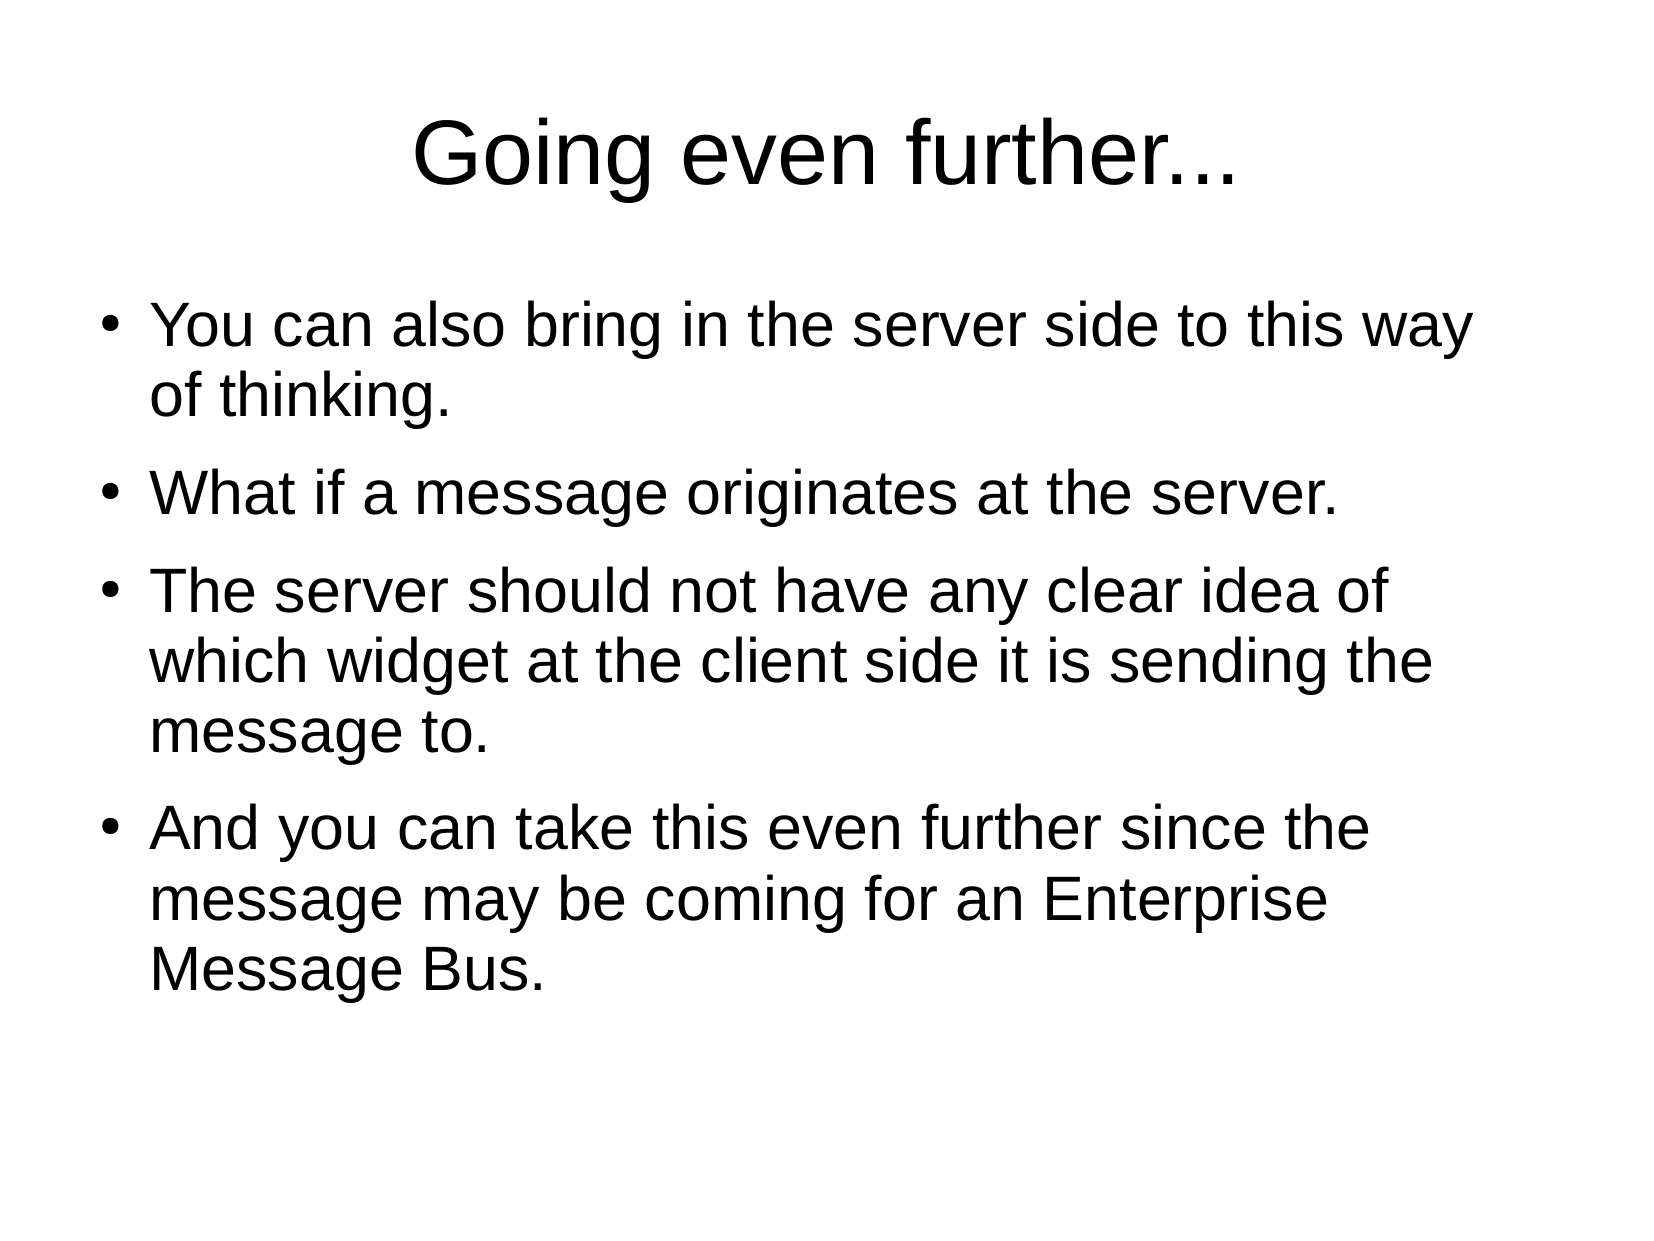

# Going even further...
You can also bring in the server side to this way of thinking.
What if a message originates at the server.
The server should not have any clear idea of which widget at the client side it is sending the message to.
And you can take this even further since the message may be coming for an Enterprise Message Bus.